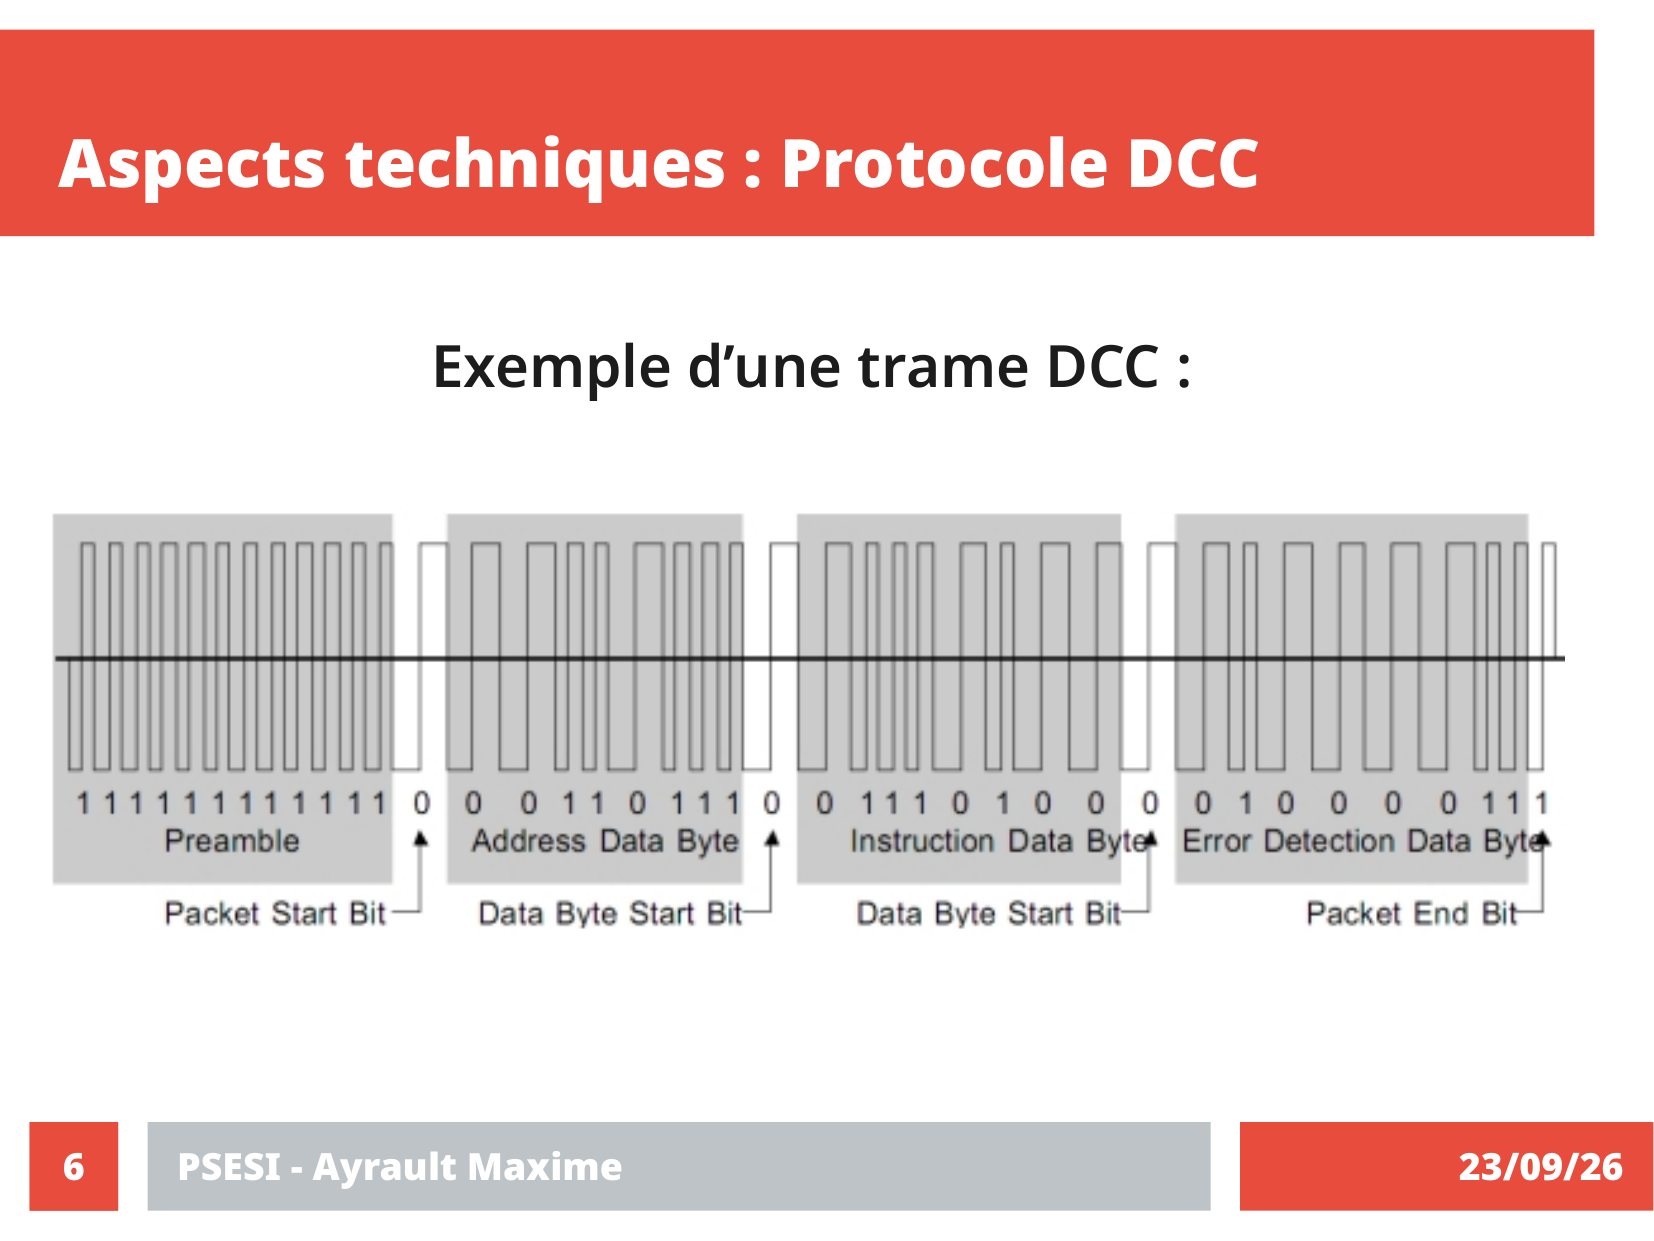

# Aspects techniques : Protocole DCC
Exemple d’une trame DCC :
6
PSESI - Ayrault Maxime